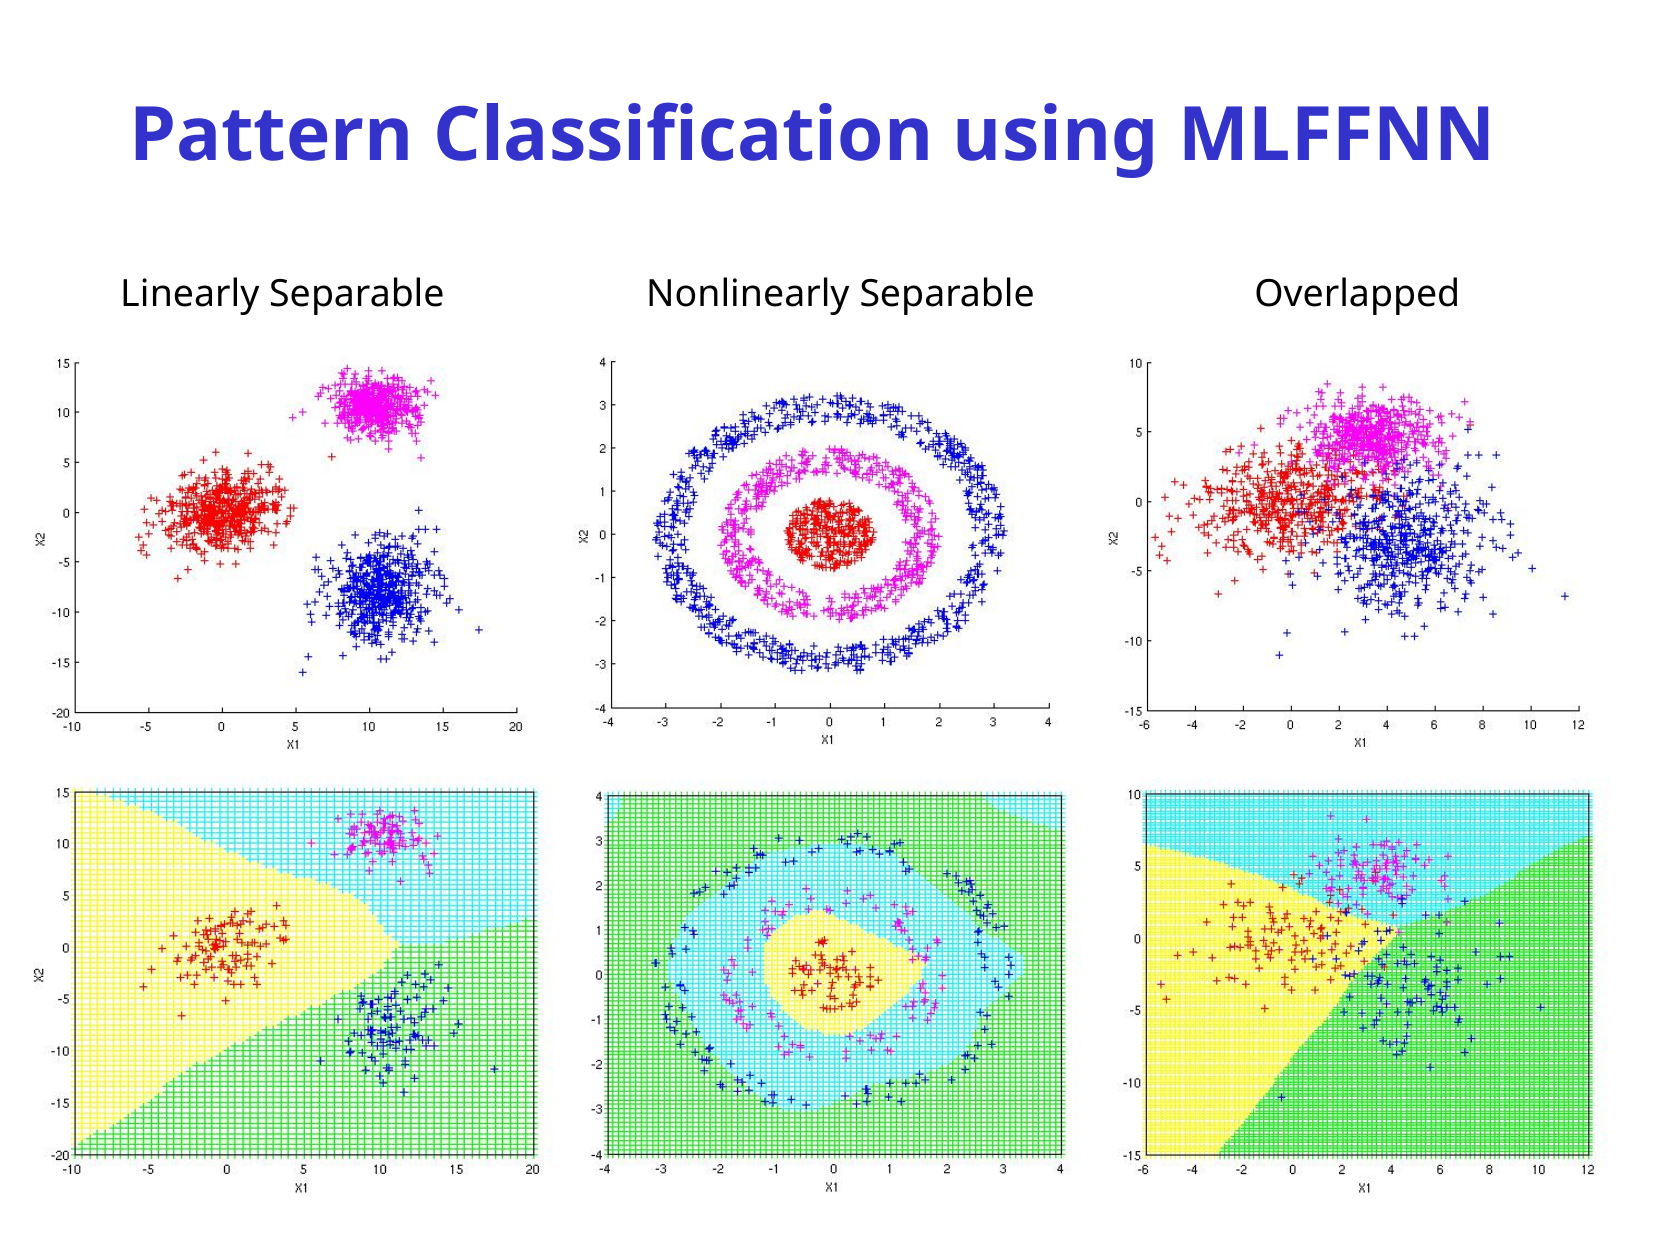

# Pattern Classification using MLFFNN
Linearly Separable
Nonlinearly Separable
Overlapped